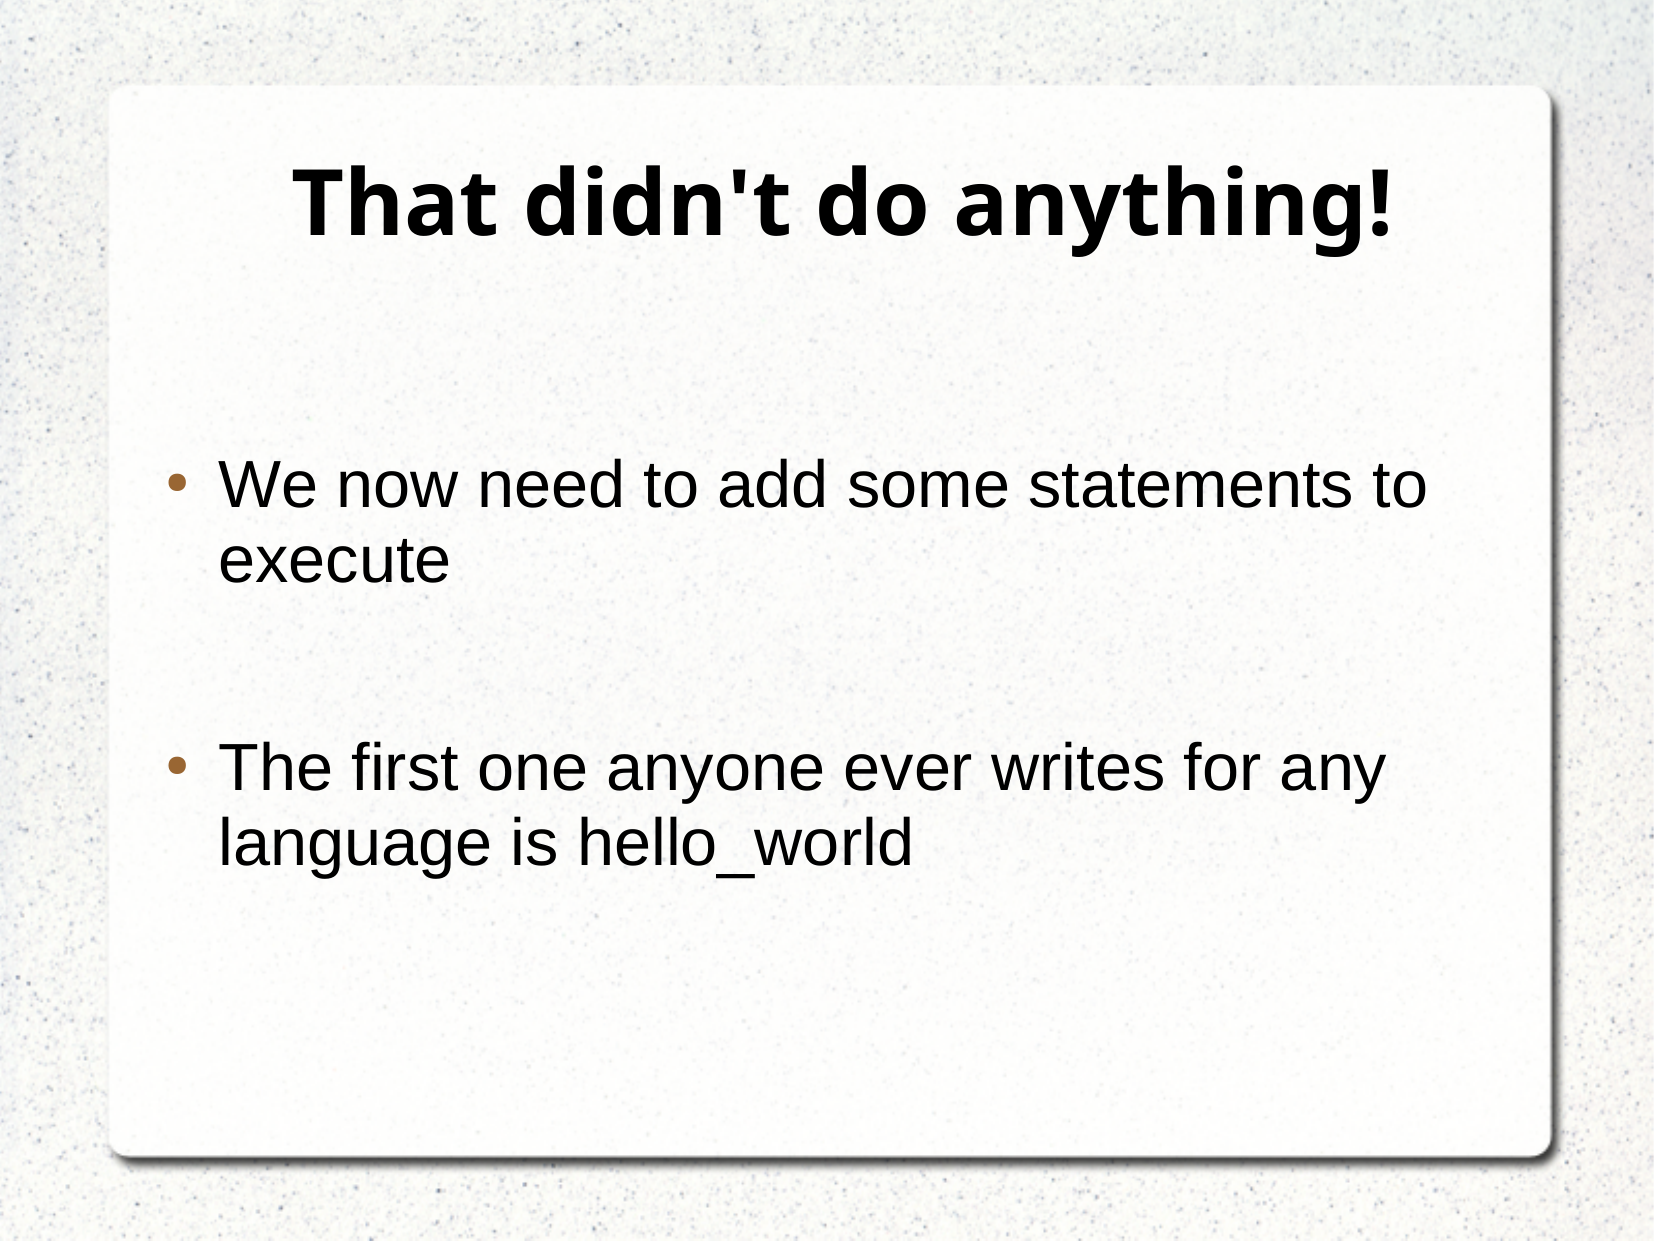

# That didn't do anything!
We now need to add some statements to execute
The first one anyone ever writes for any language is hello_world